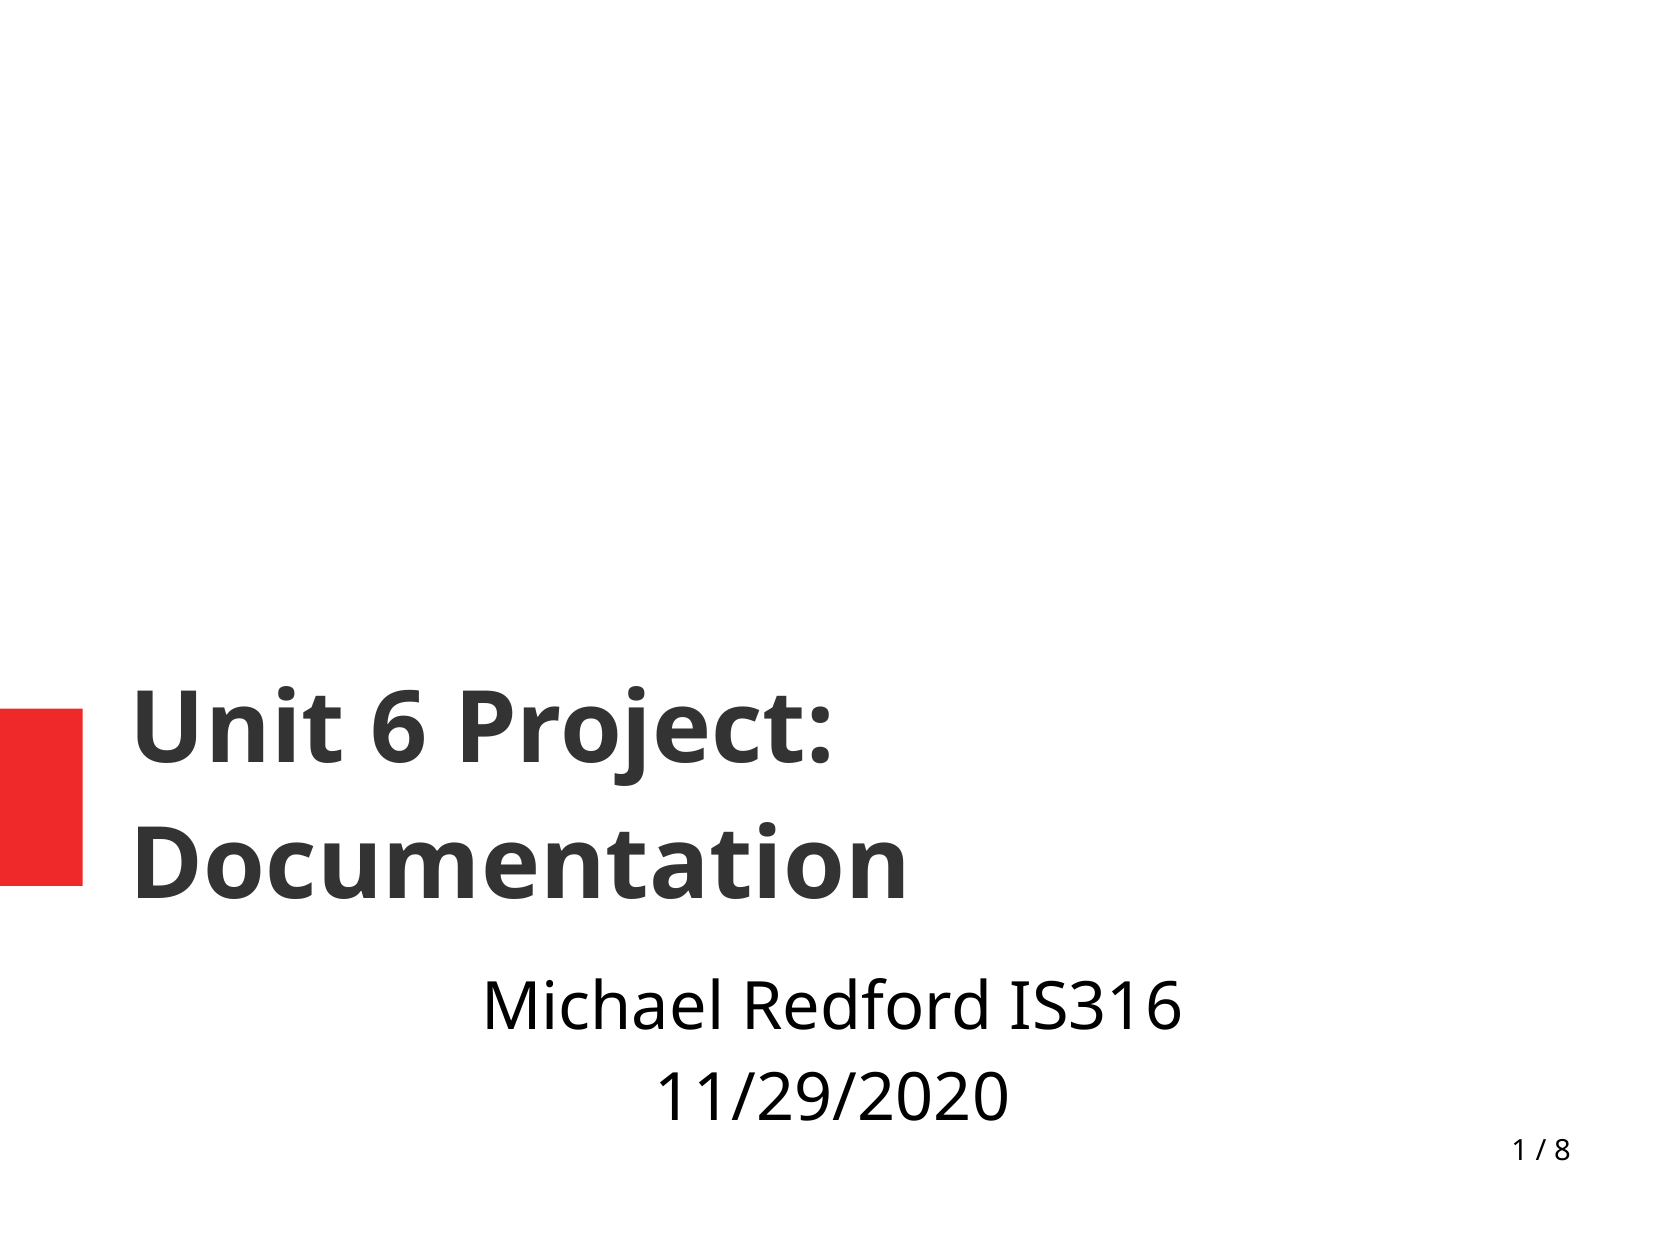

# Unit 6 Project: Documentation
Michael Redford IS316
11/29/2020
1